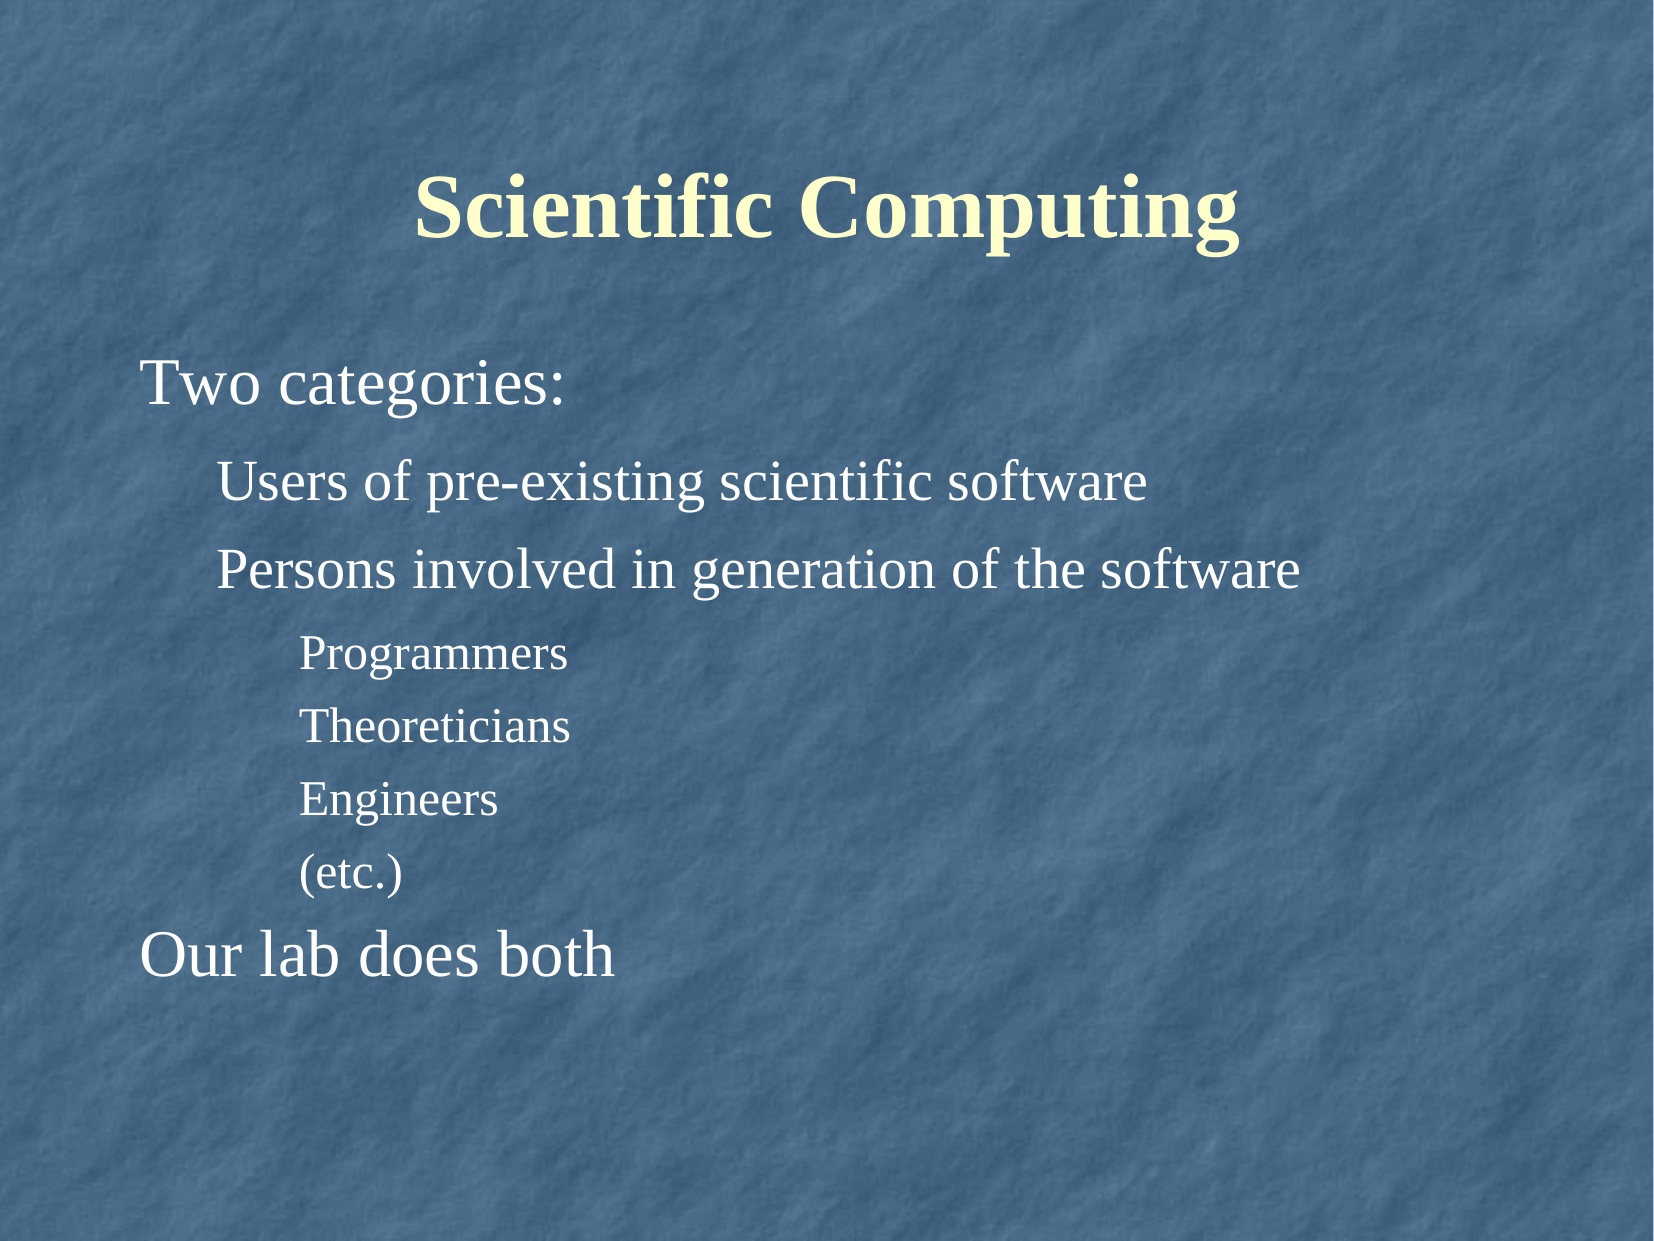

# Scientific Computing
Two categories:
Users of pre-existing scientific software
Persons involved in generation of the software
Programmers
Theoreticians
Engineers
(etc.)
Our lab does both